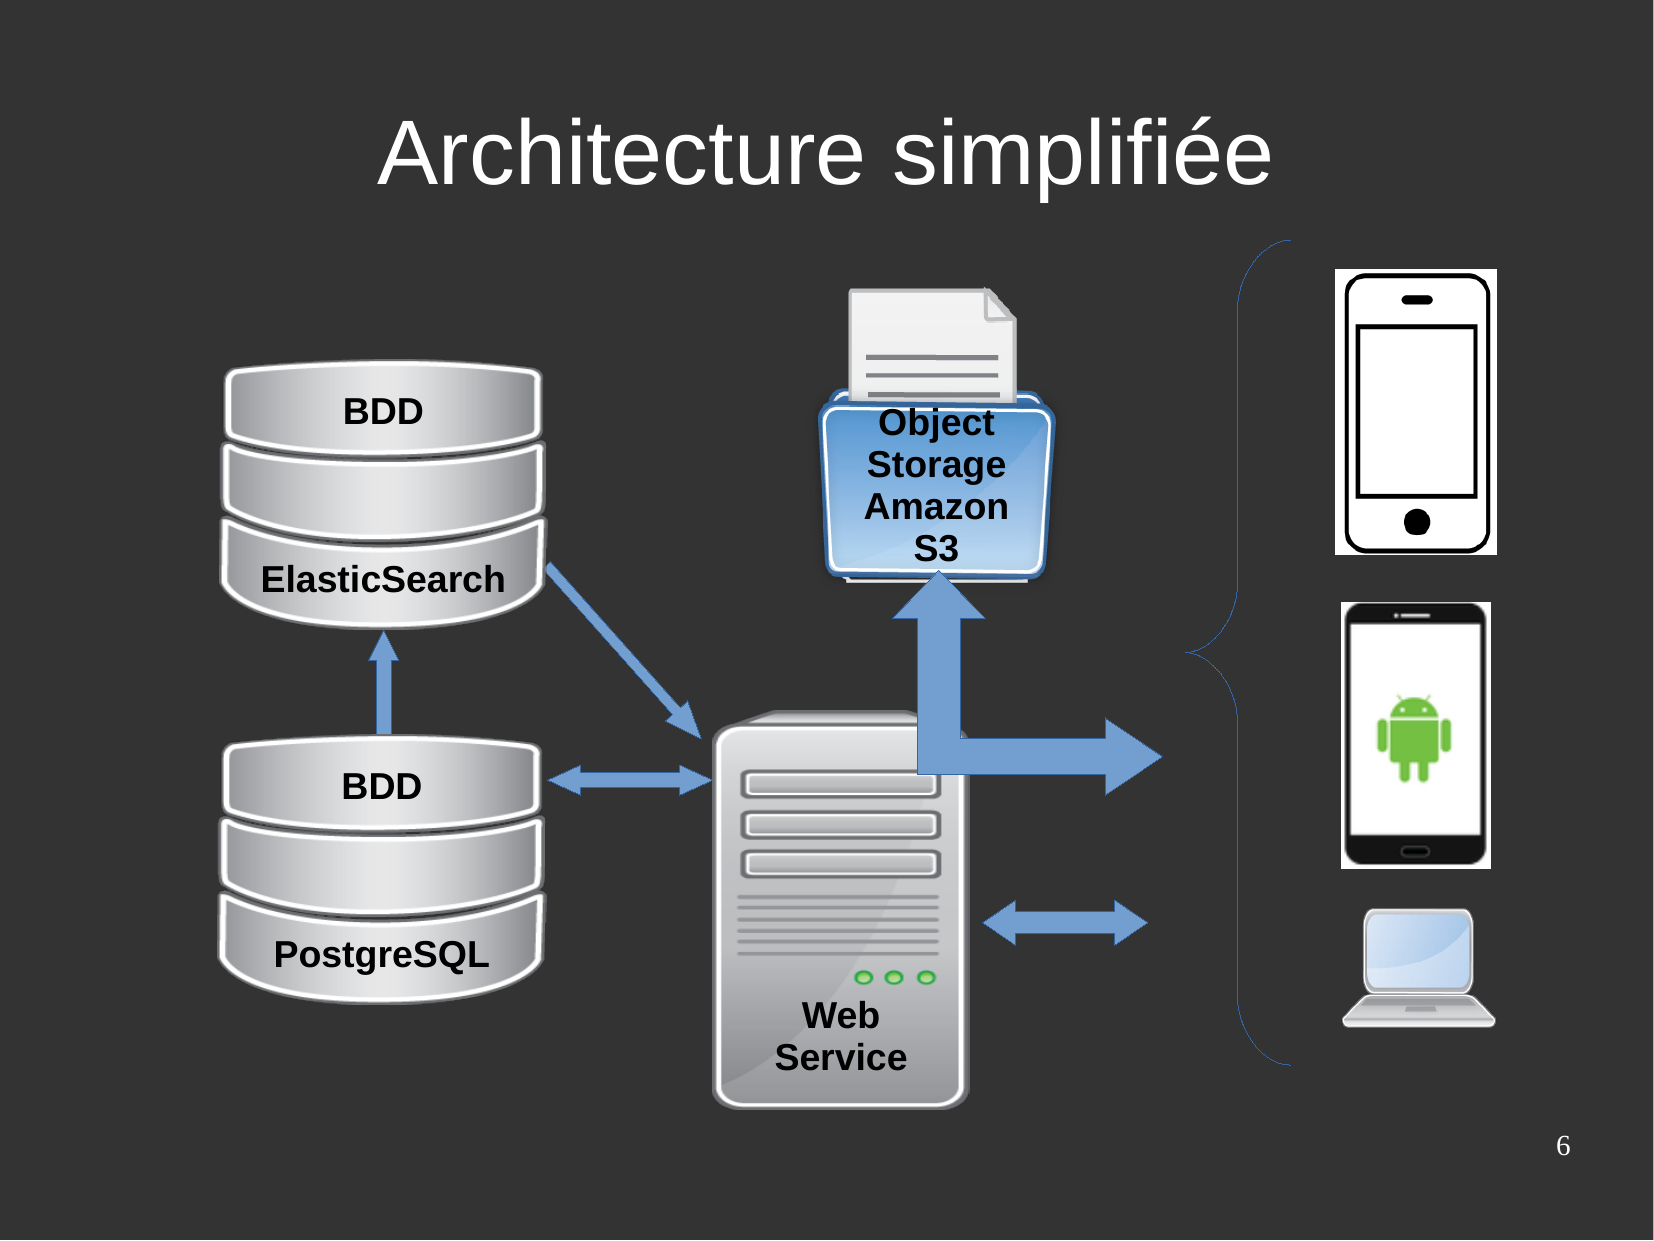

# Architecture simplifiée
Object
Storage
Amazon
S3
BDD
ElasticSearch
Web
Service
BDD
PostgreSQL
6